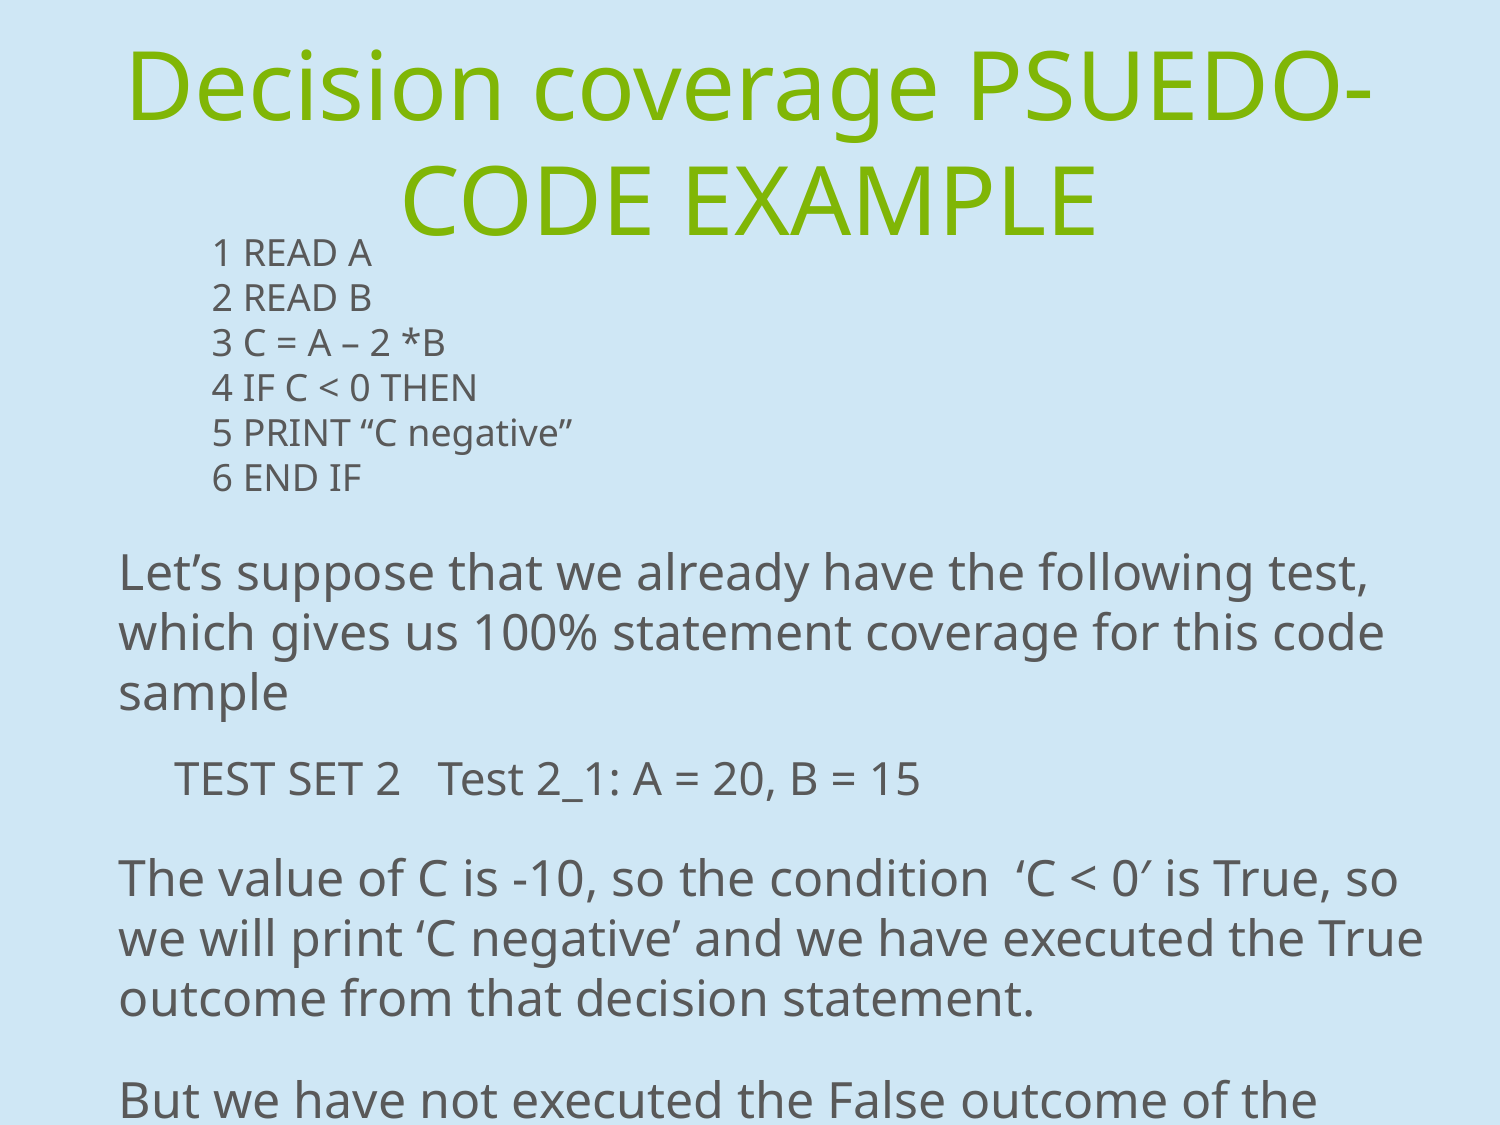

# Decision coverage PSUEDO-CODE EXAMPLE
1 READ A
2 READ B
3 C = A – 2 *B
4 IF C < 0 THEN
5 PRINT “C negative”
6 END IF
Let’s suppose that we already have the following test, which gives us 100% statement coverage for this code sample
TEST SET 2   Test 2_1: A = 20, B = 15
The value of C is -10, so the condition  ‘C < 0′ is True, so we will print ‘C negative’ and we have executed the True outcome from that decision statement.
But we have not executed the False outcome of the decision statement.
What other test would we need to exercise the False outcome and to achieve 100% decision coverage?